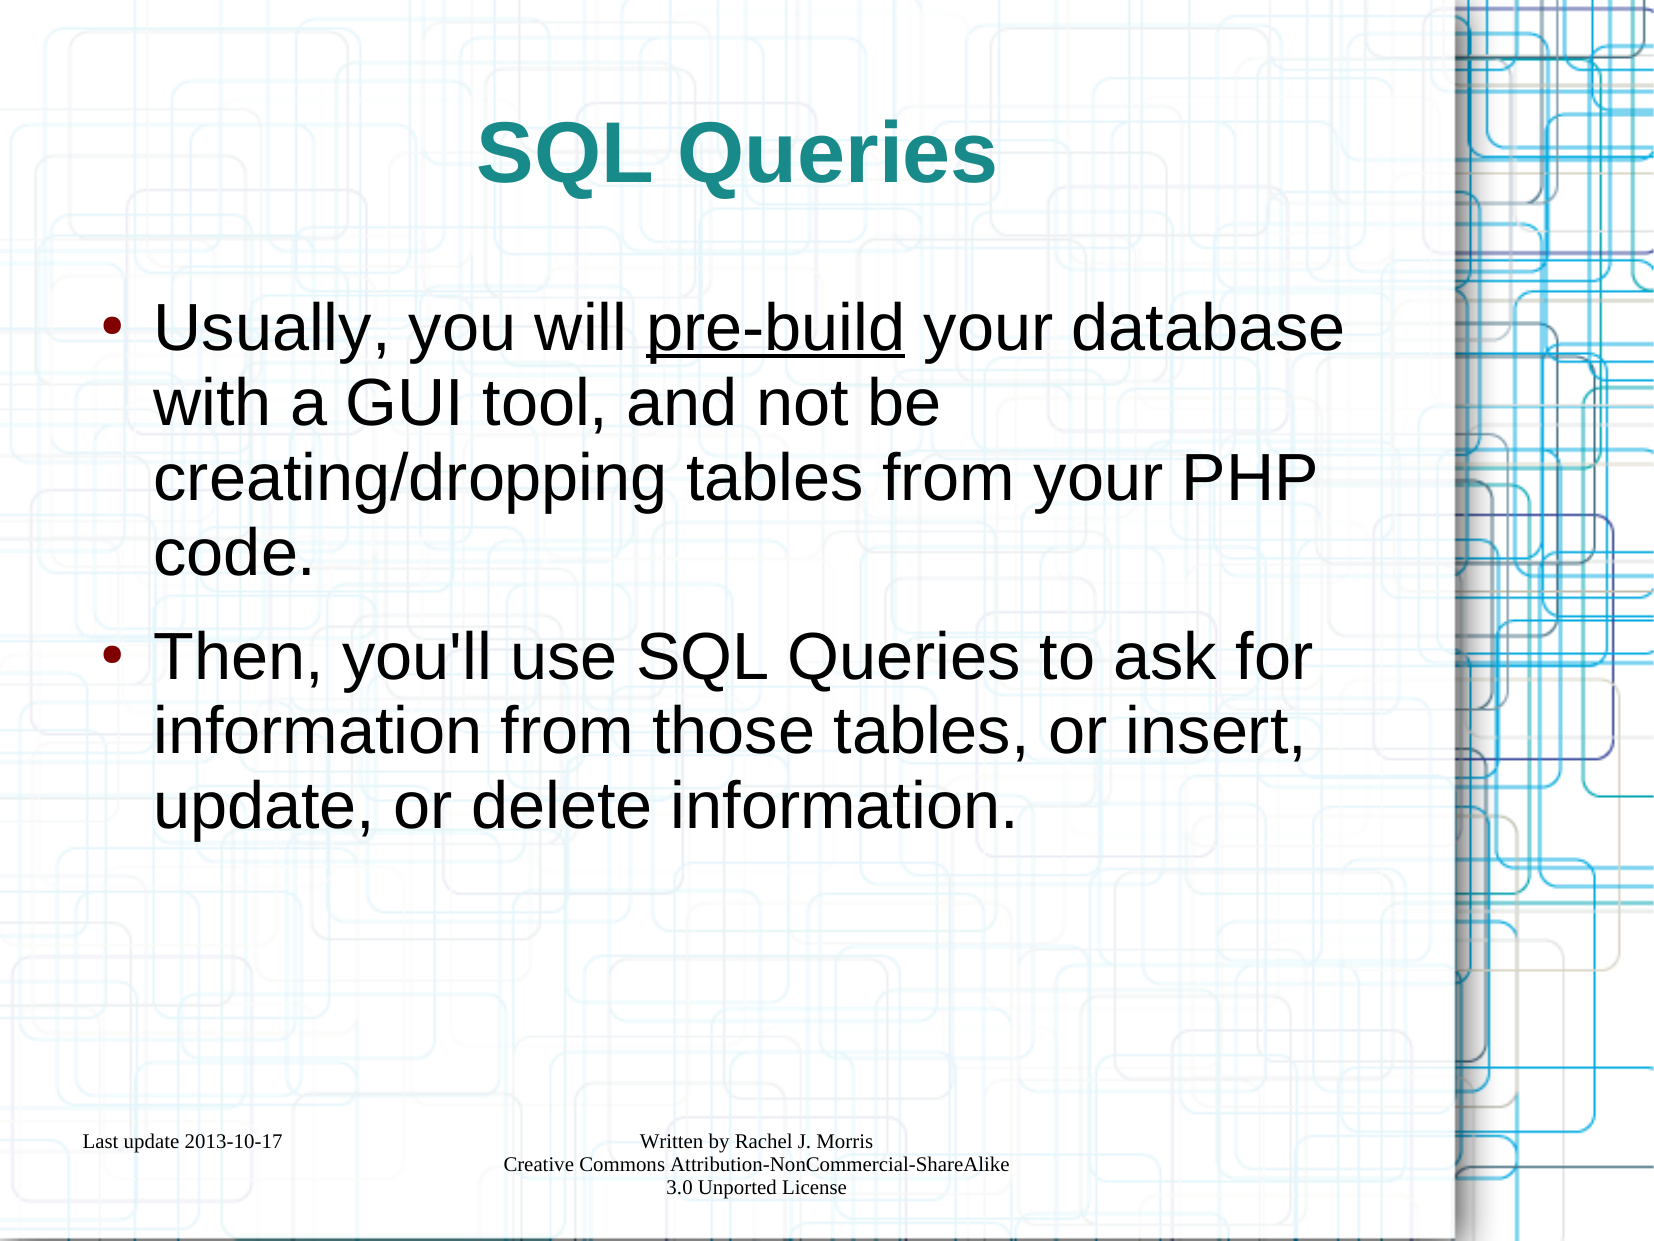

# SQL Queries
Usually, you will pre-build your database with a GUI tool, and not be creating/dropping tables from your PHP code.
Then, you'll use SQL Queries to ask for information from those tables, or insert, update, or delete information.